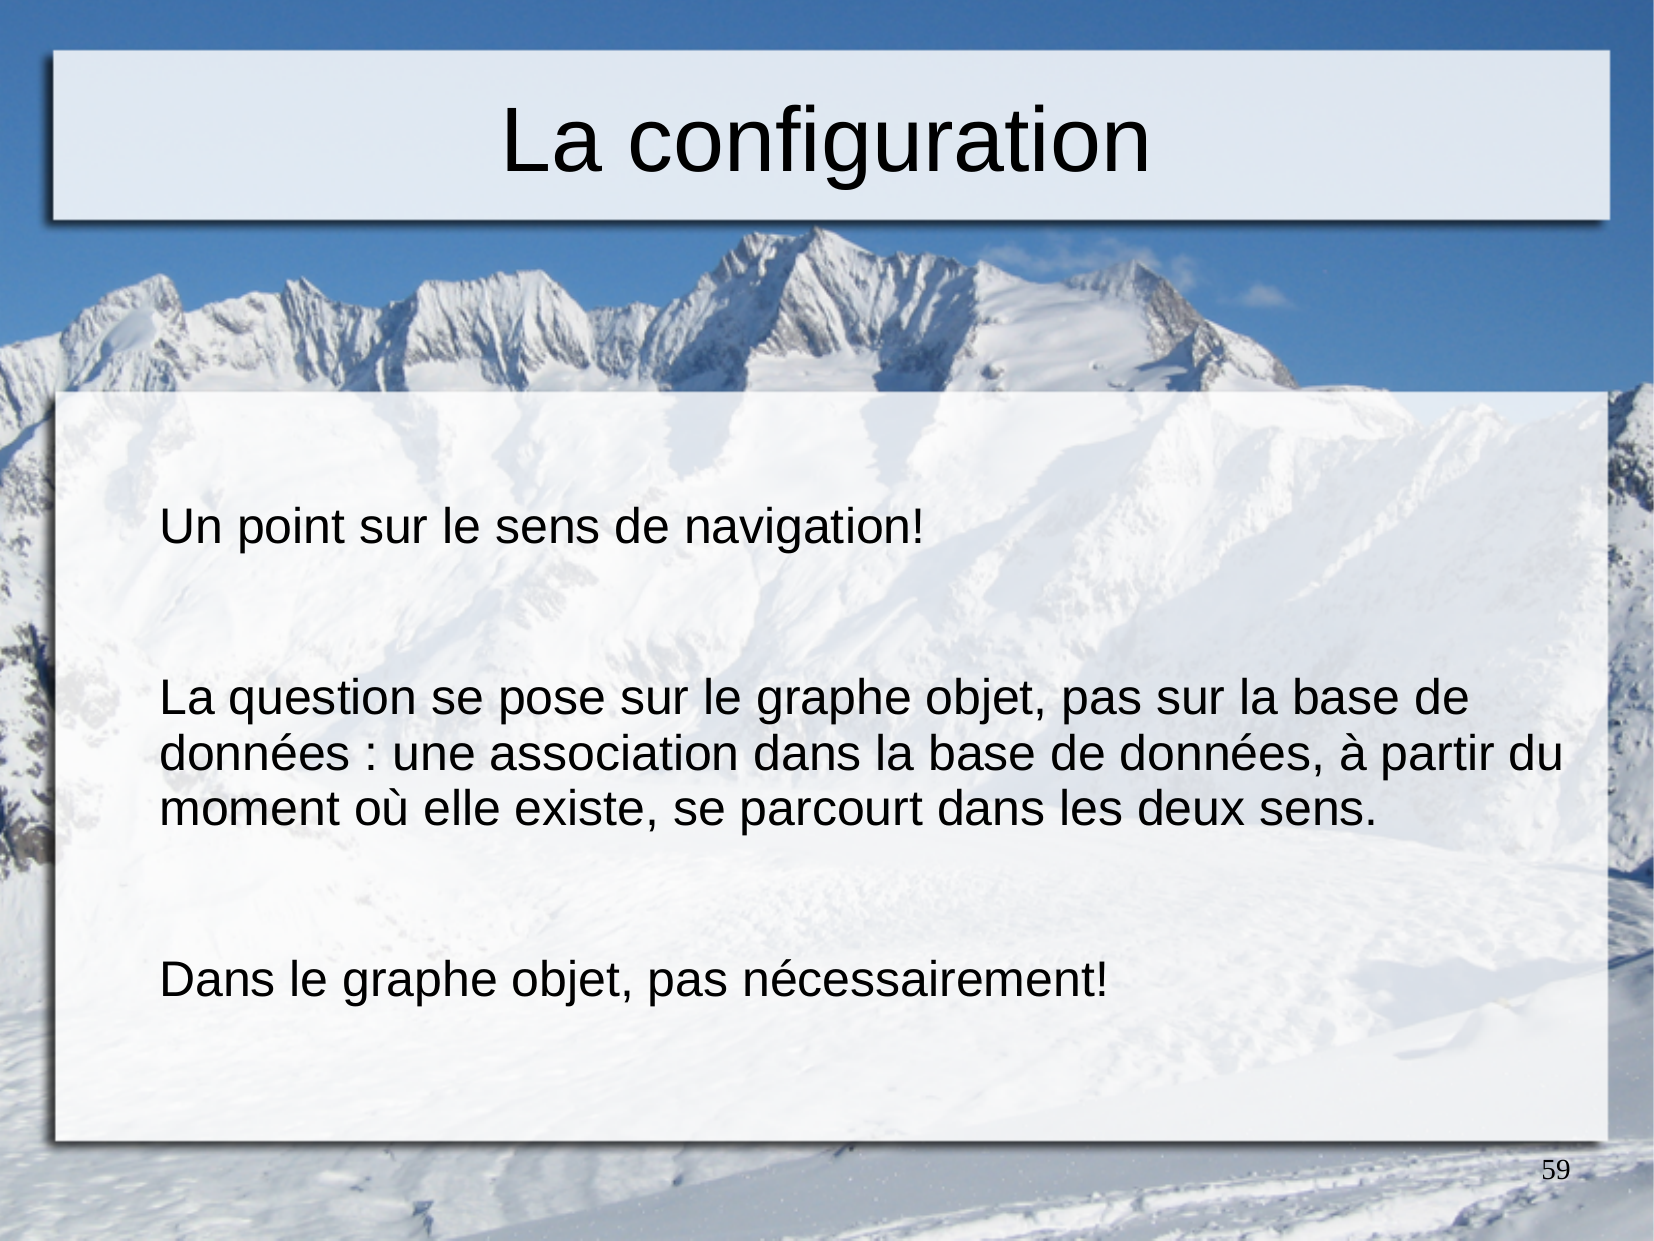

# La configuration
Un point sur le sens de navigation!
La question se pose sur le graphe objet, pas sur la base de données : une association dans la base de données, à partir du moment où elle existe, se parcourt dans les deux sens.
Dans le graphe objet, pas nécessairement!
59